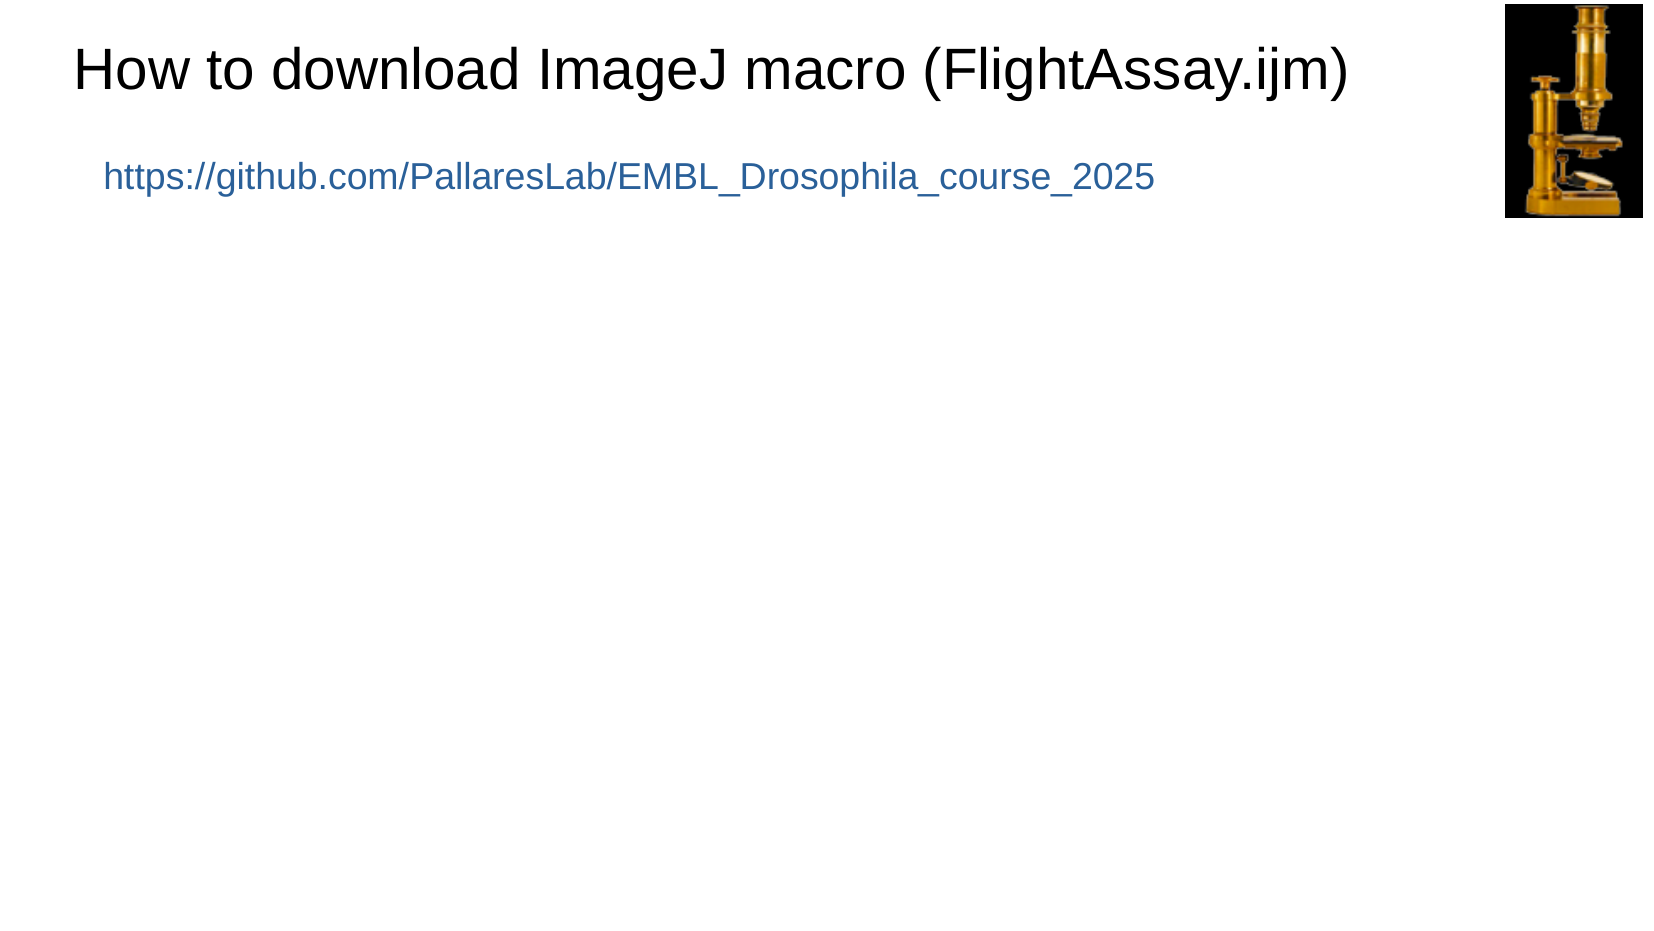

How to download ImageJ macro (FlightAssay.ijm)
https://github.com/PallaresLab/EMBL_Drosophila_course_2025